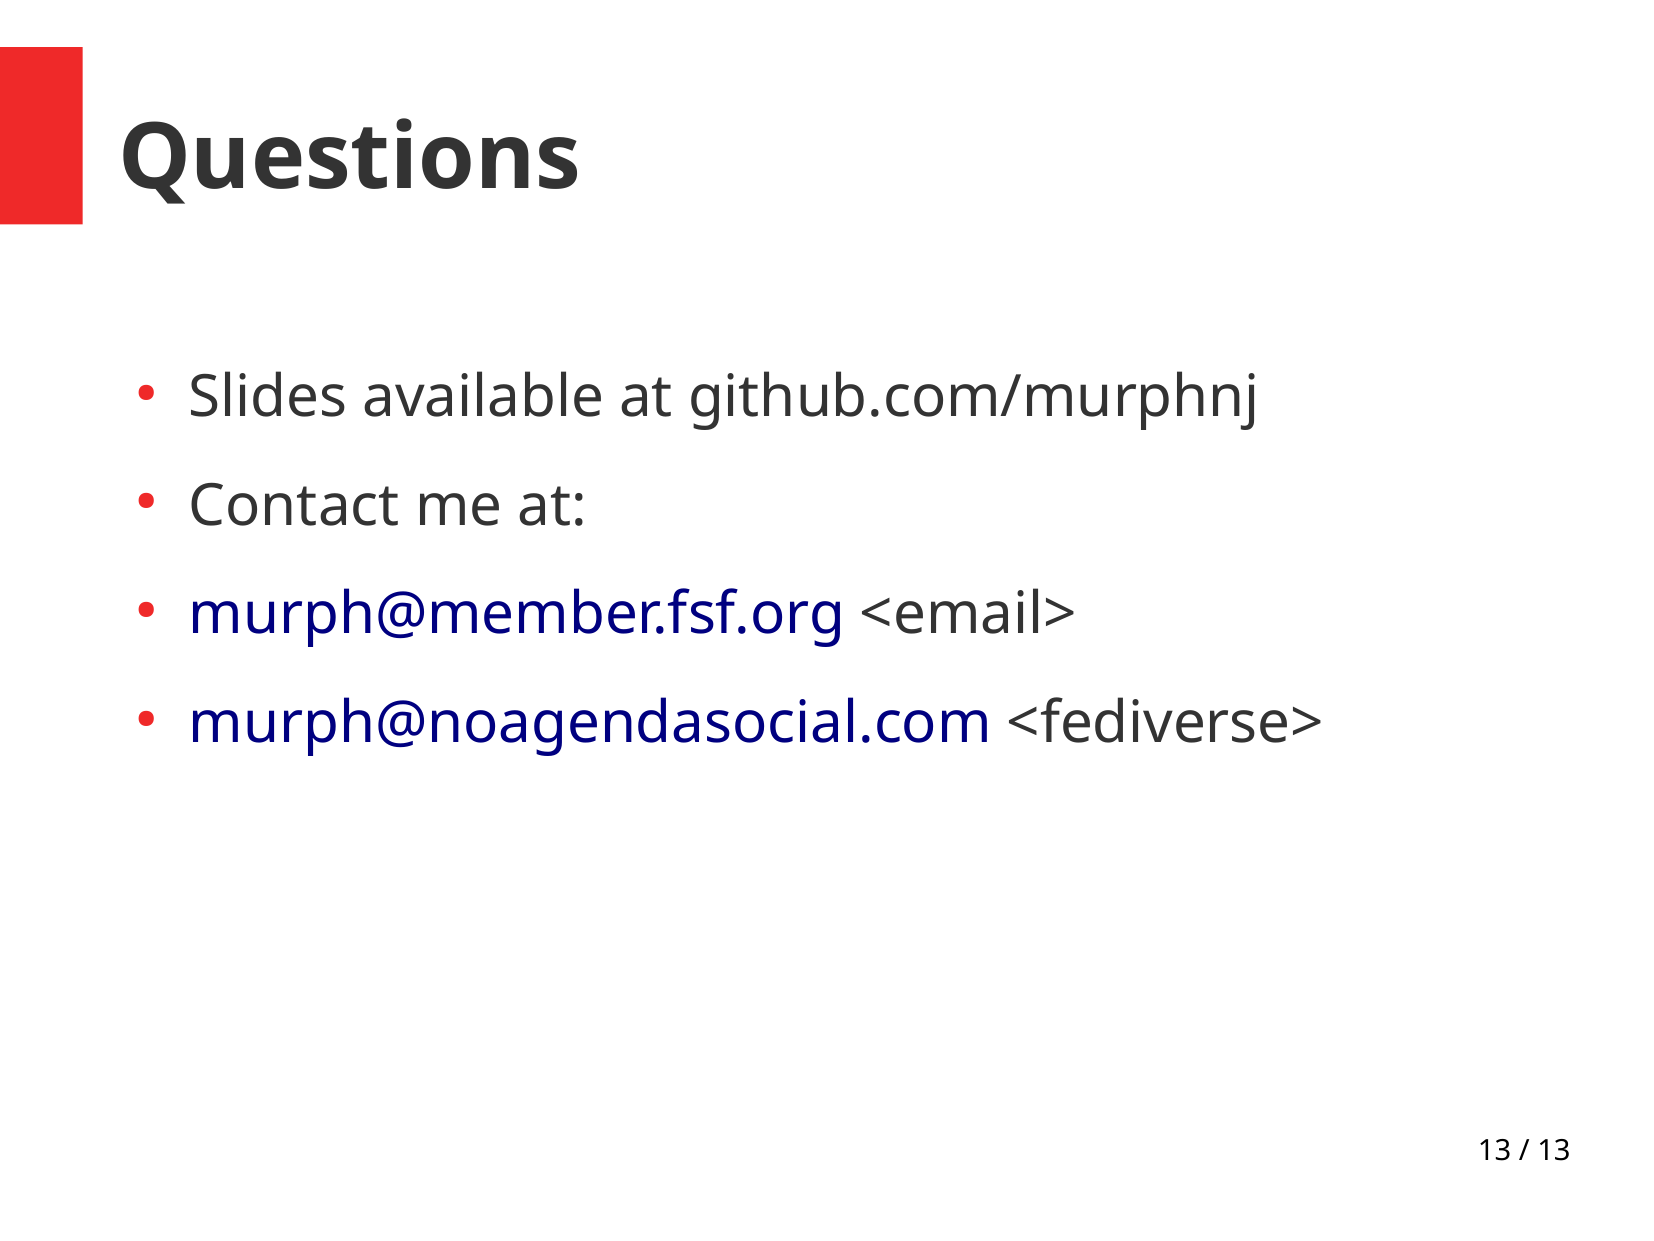

# Questions
Slides available at github.com/murphnj
Contact me at:
murph@member.fsf.org <email>
murph@noagendasocial.com <fediverse>
13